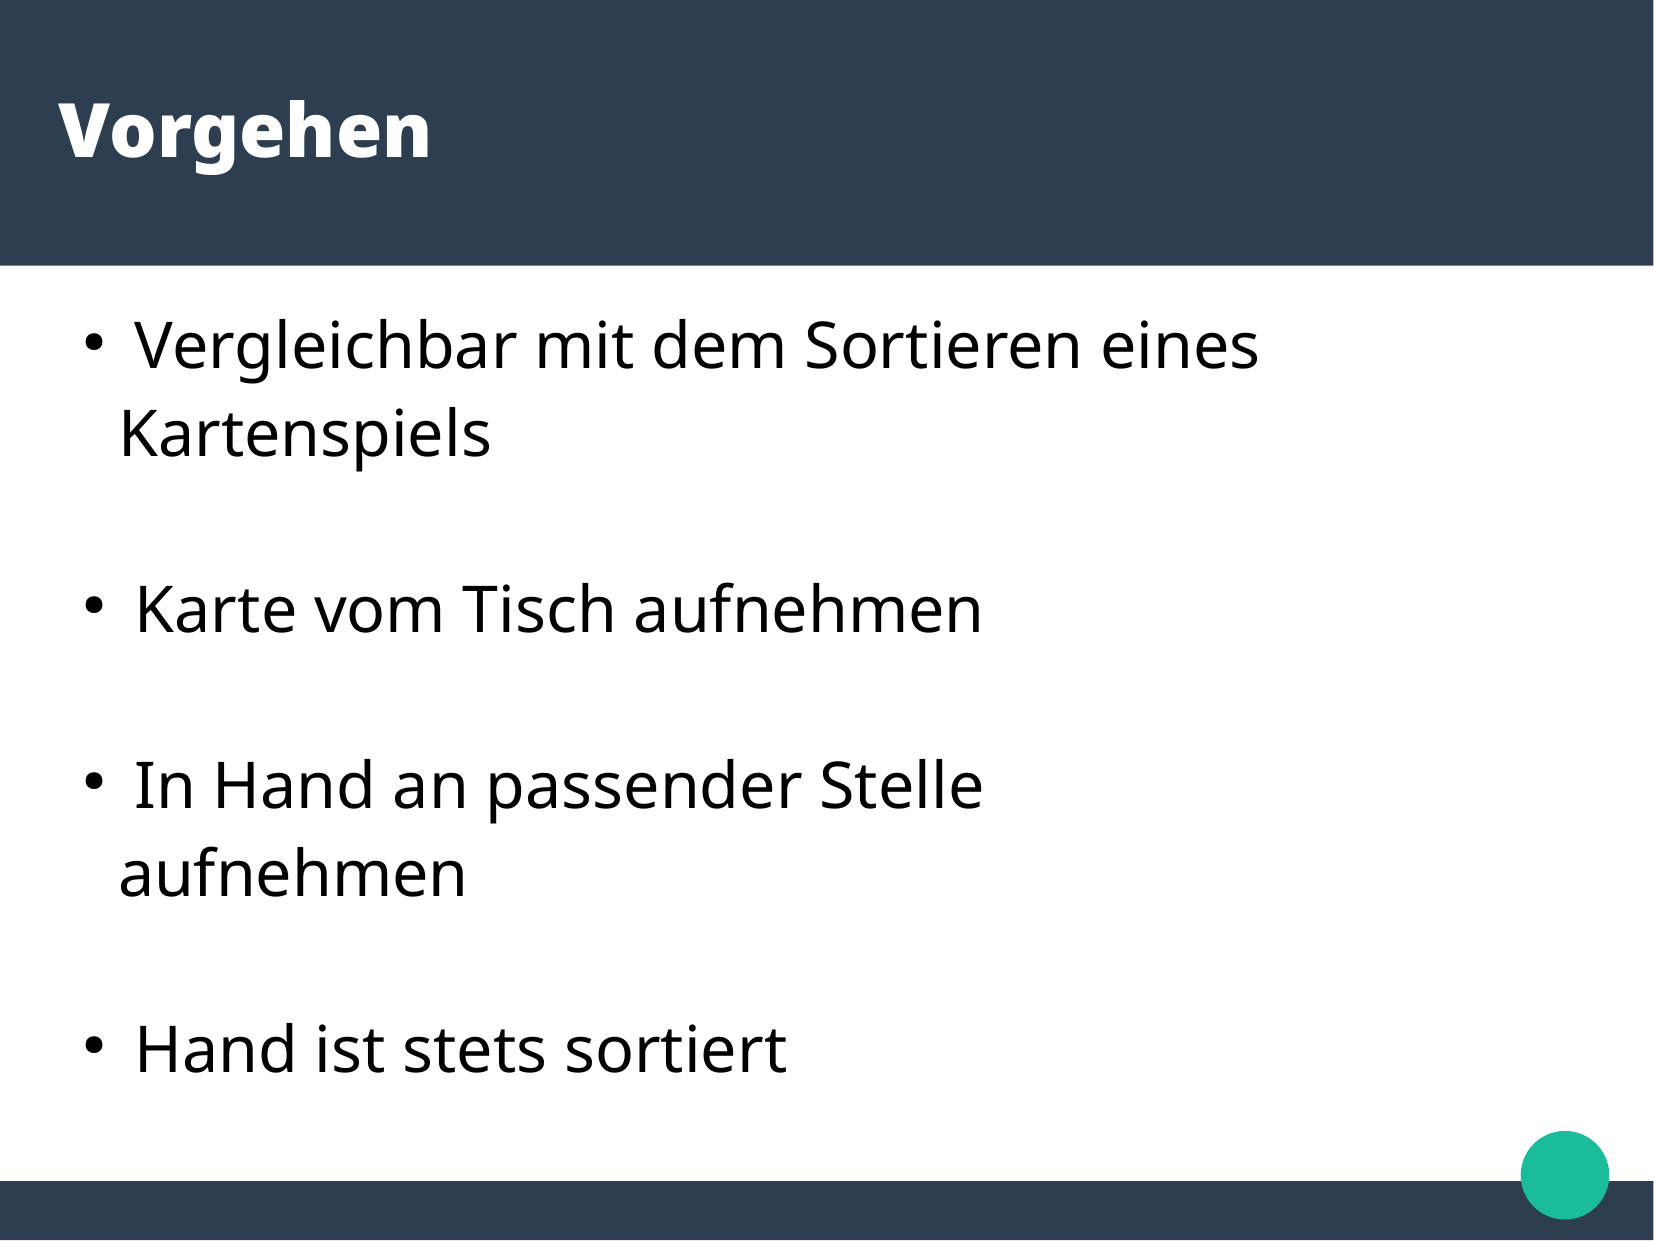

# Vorgehen
 Vergleichbar mit dem Sortieren eines 	Kartenspiels
 Karte vom Tisch aufnehmen
 In Hand an passender Stelle 					 	aufnehmen
 Hand ist stets sortiert